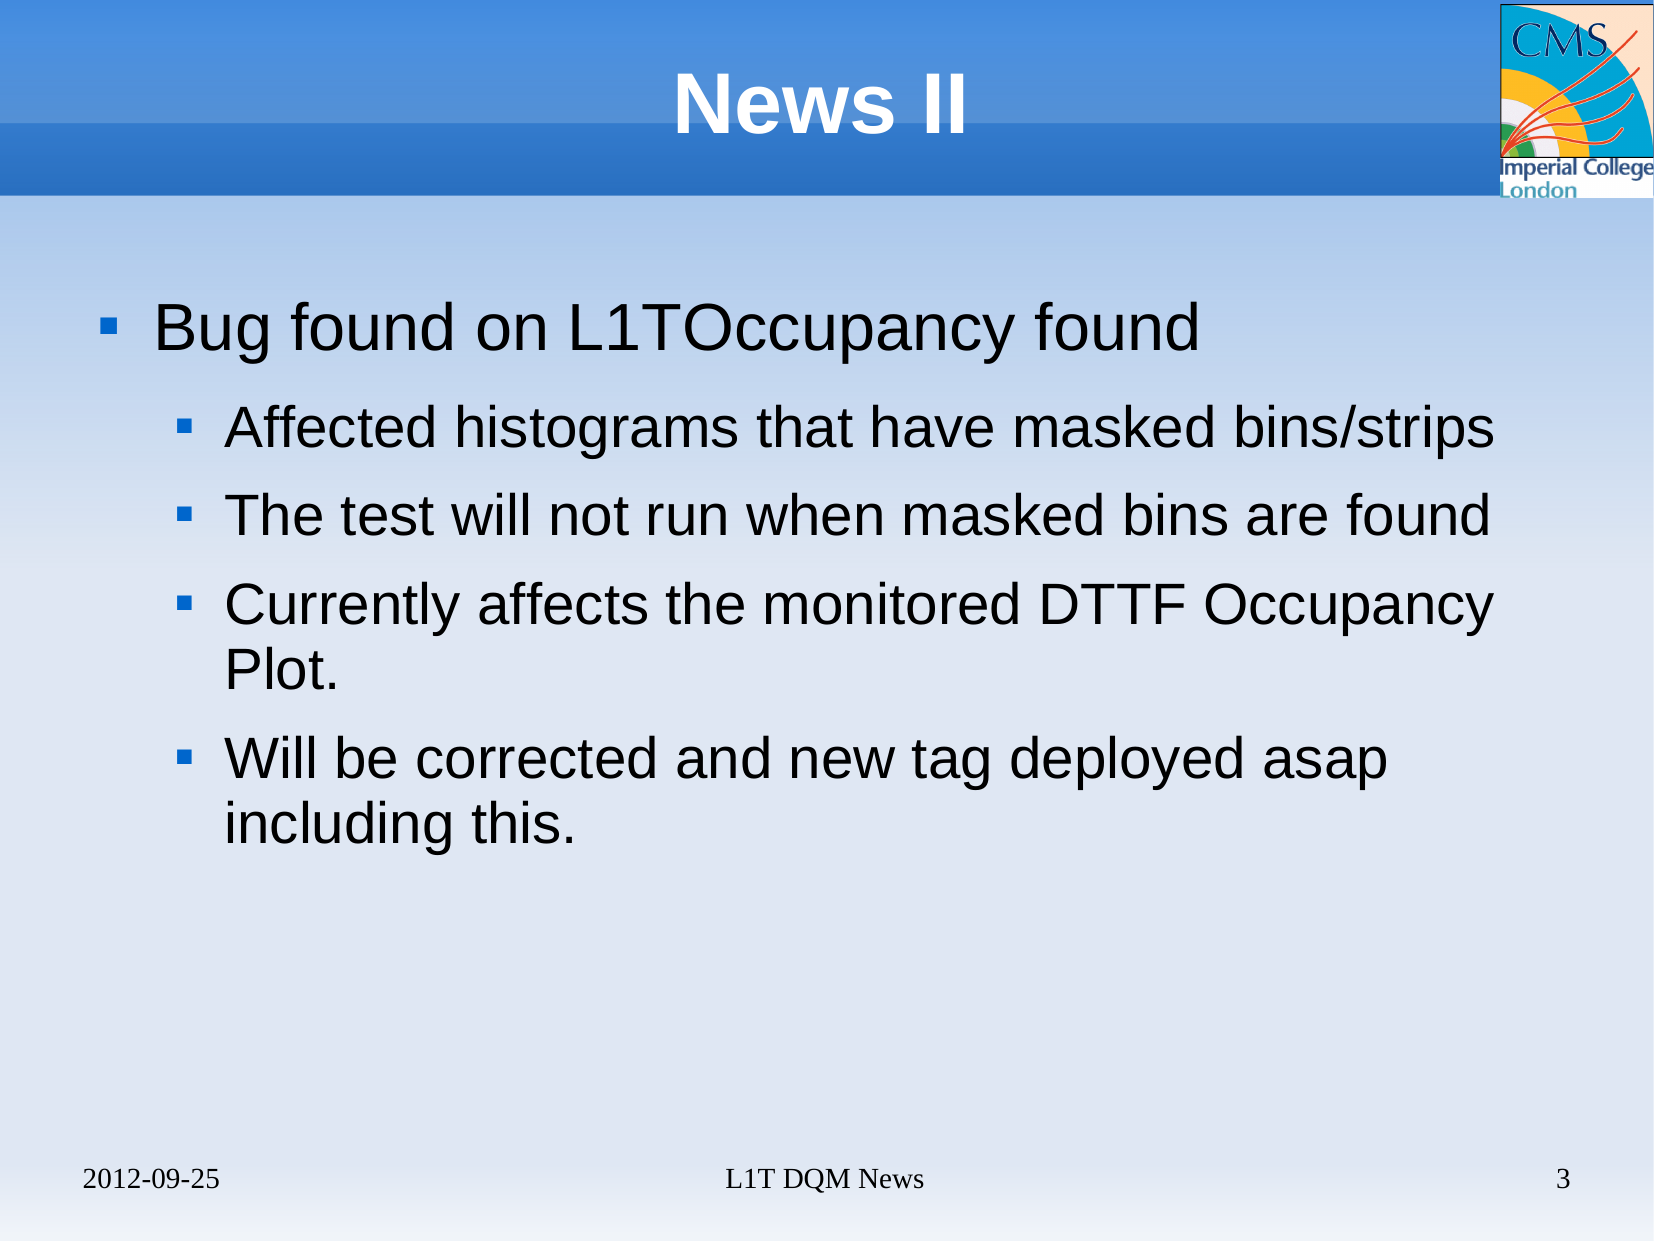

# News II
Bug found on L1TOccupancy found
Affected histograms that have masked bins/strips
The test will not run when masked bins are found
Currently affects the monitored DTTF Occupancy Plot.
Will be corrected and new tag deployed asap 	including this.
2012-09-25
L1T DQM News
3